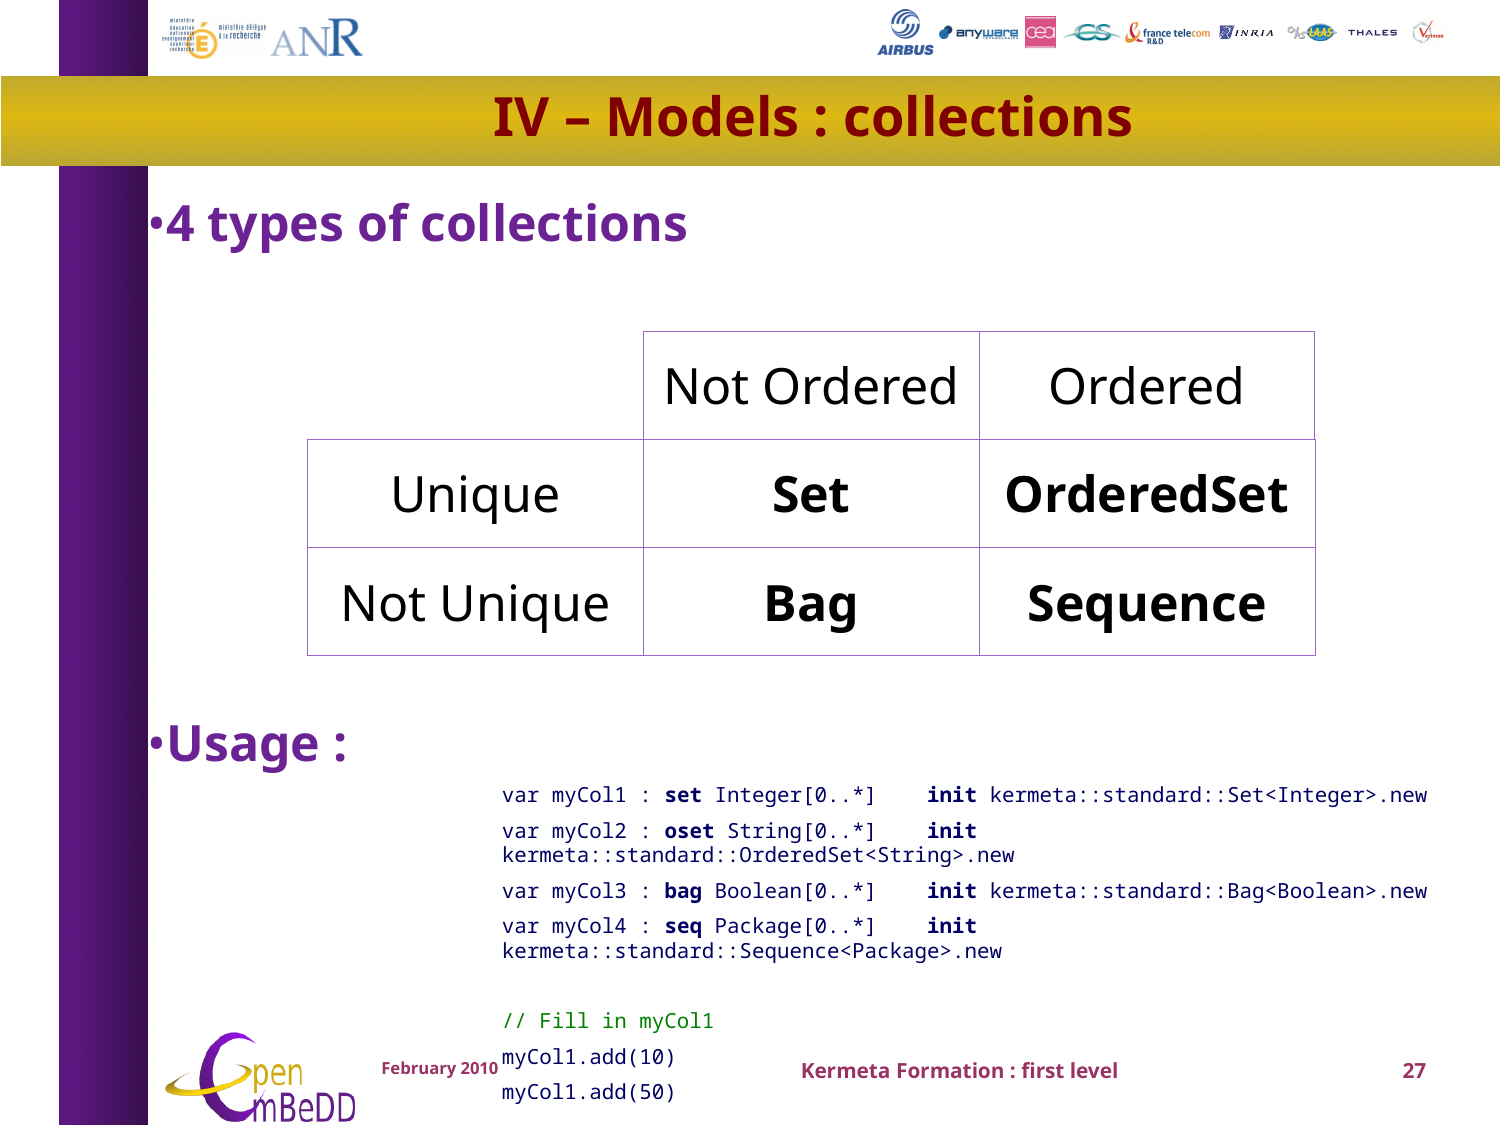

# IV – Models : collections
4 types of collections
Usage :
var myCol1 : set Integer[0..*] init kermeta::standard::Set<Integer>.new
var myCol2 : oset String[0..*] init kermeta::standard::OrderedSet<String>.new
var myCol3 : bag Boolean[0..*] init kermeta::standard::Bag<Boolean>.new
var myCol4 : seq Package[0..*] init kermeta::standard::Sequence<Package>.new
// Fill in myCol1
myCol1.add(10)
myCol1.add(50)
Not Ordered
Ordered
Unique
Set
OrderedSet
Not Unique
Bag
Sequence
Kermeta Formation : first level
February 2010